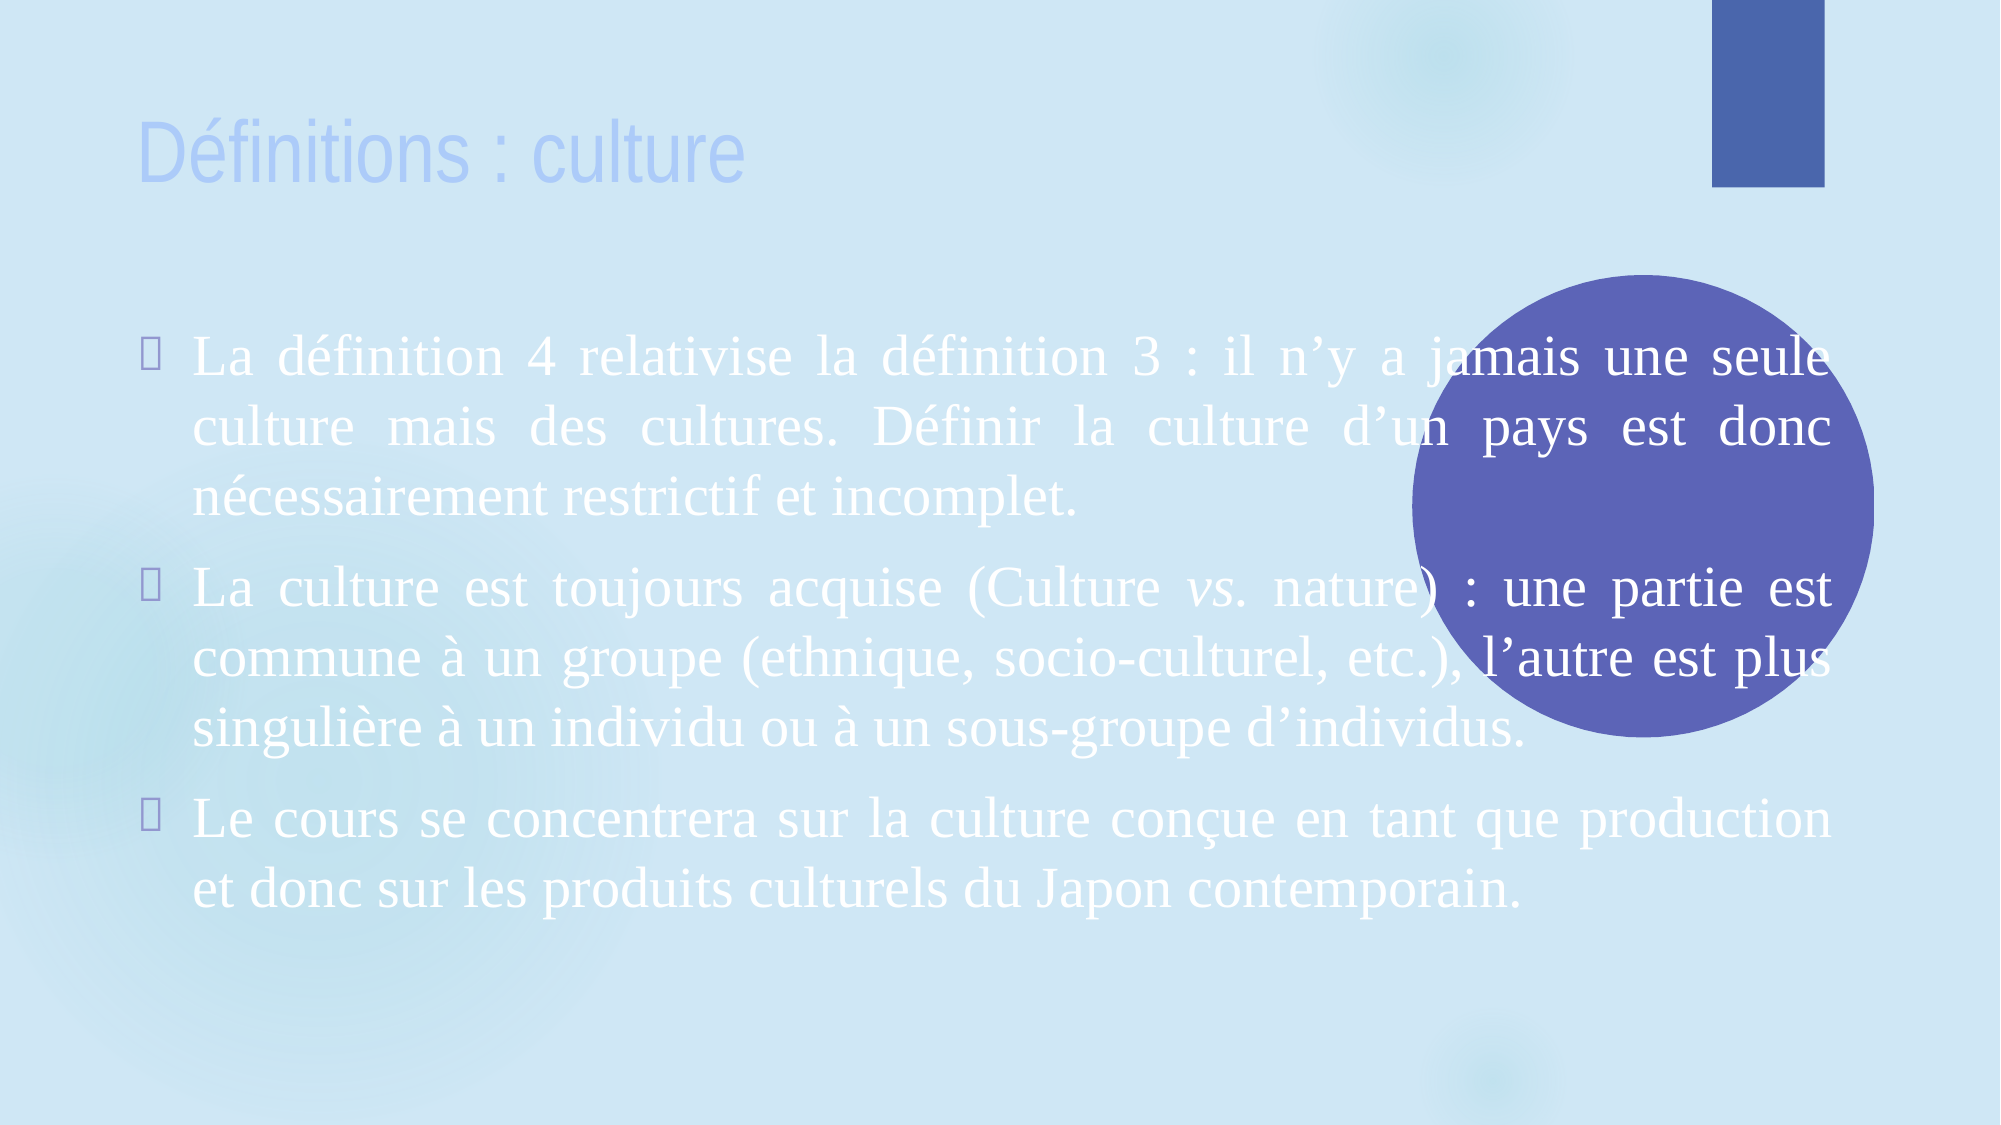

# Définitions : culture
La définition 4 relativise la définition 3 : il n’y a jamais une seule culture mais des cultures. Définir la culture d’un pays est donc nécessairement restrictif et incomplet.
La culture est toujours acquise (Culture vs. nature) : une partie est commune à un groupe (ethnique, socio-culturel, etc.), l’autre est plus singulière à un individu ou à un sous-groupe d’individus.
Le cours se concentrera sur la culture conçue en tant que production et donc sur les produits culturels du Japon contemporain.